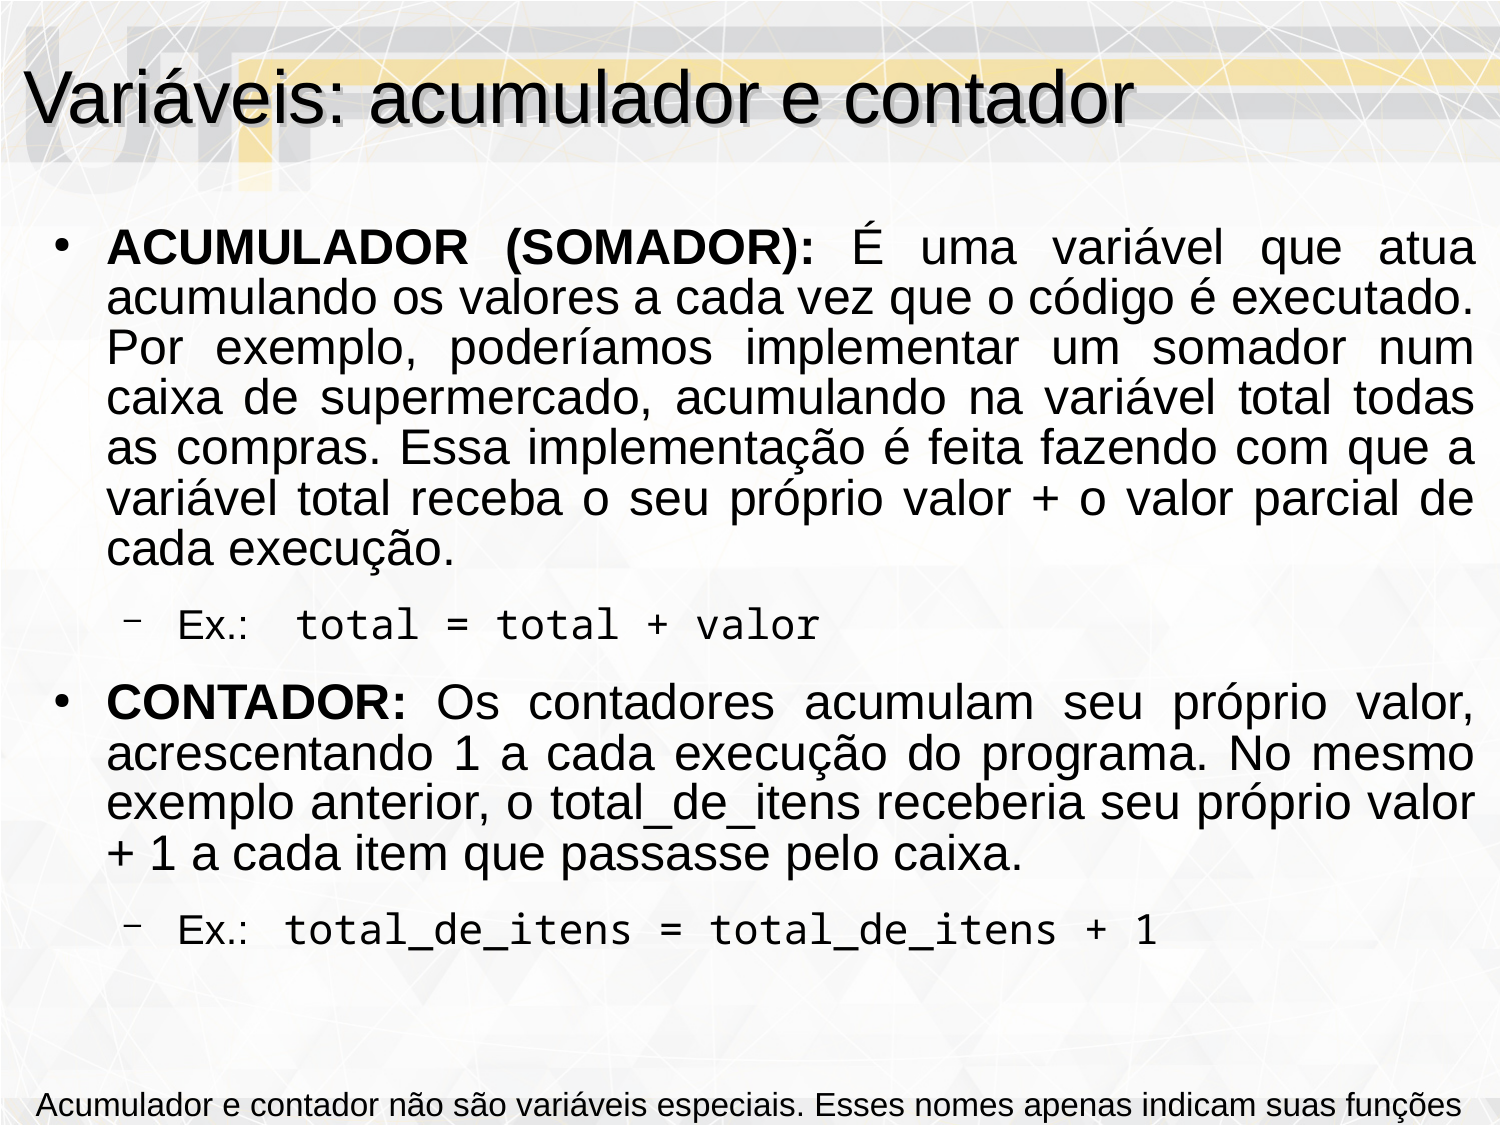

# Variáveis: acumulador e contador
ACUMULADOR (SOMADOR): É uma variável que atua acumulando os valores a cada vez que o código é executado. Por exemplo, poderíamos implementar um somador num caixa de supermercado, acumulando na variável total todas as compras. Essa implementação é feita fazendo com que a variável total receba o seu próprio valor + o valor parcial de cada execução.
Ex.: total = total + valor
CONTADOR: Os contadores acumulam seu próprio valor, acrescentando 1 a cada execução do programa. No mesmo exemplo anterior, o total_de_itens receberia seu próprio valor + 1 a cada item que passasse pelo caixa.
Ex.: total_de_itens = total_de_itens + 1
Acumulador e contador não são variáveis especiais. Esses nomes apenas indicam suas funções